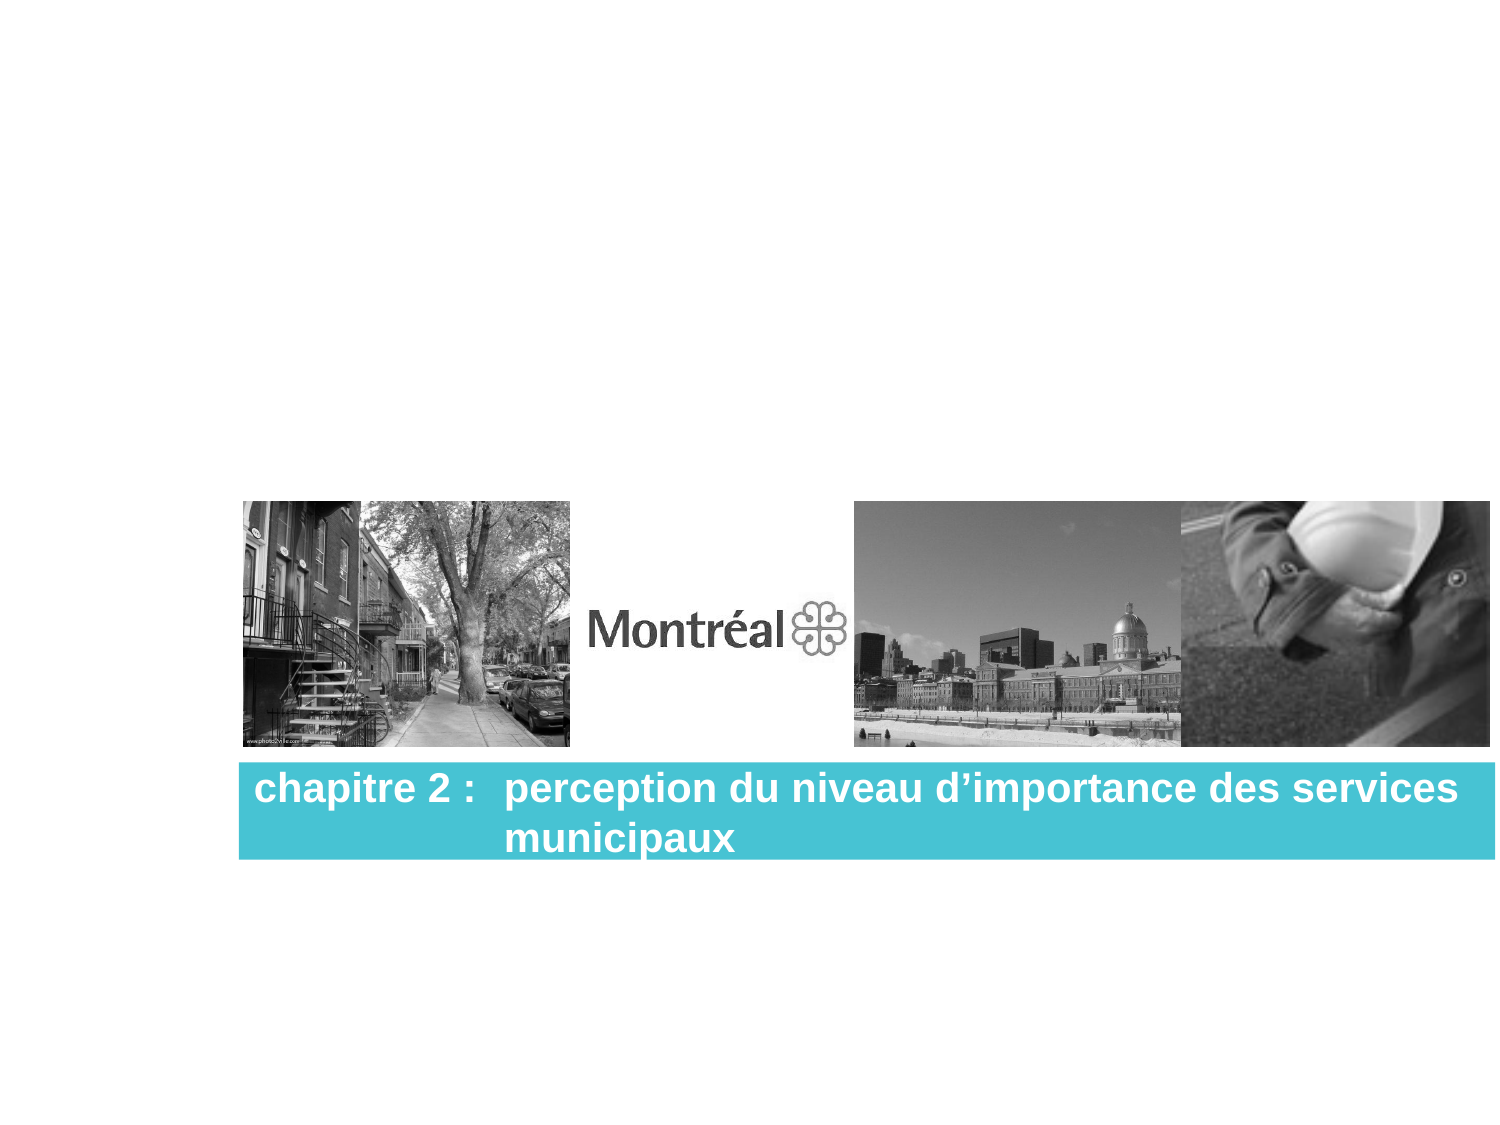

# chapitre 2 : 	perception du niveau d’importance des services municipaux